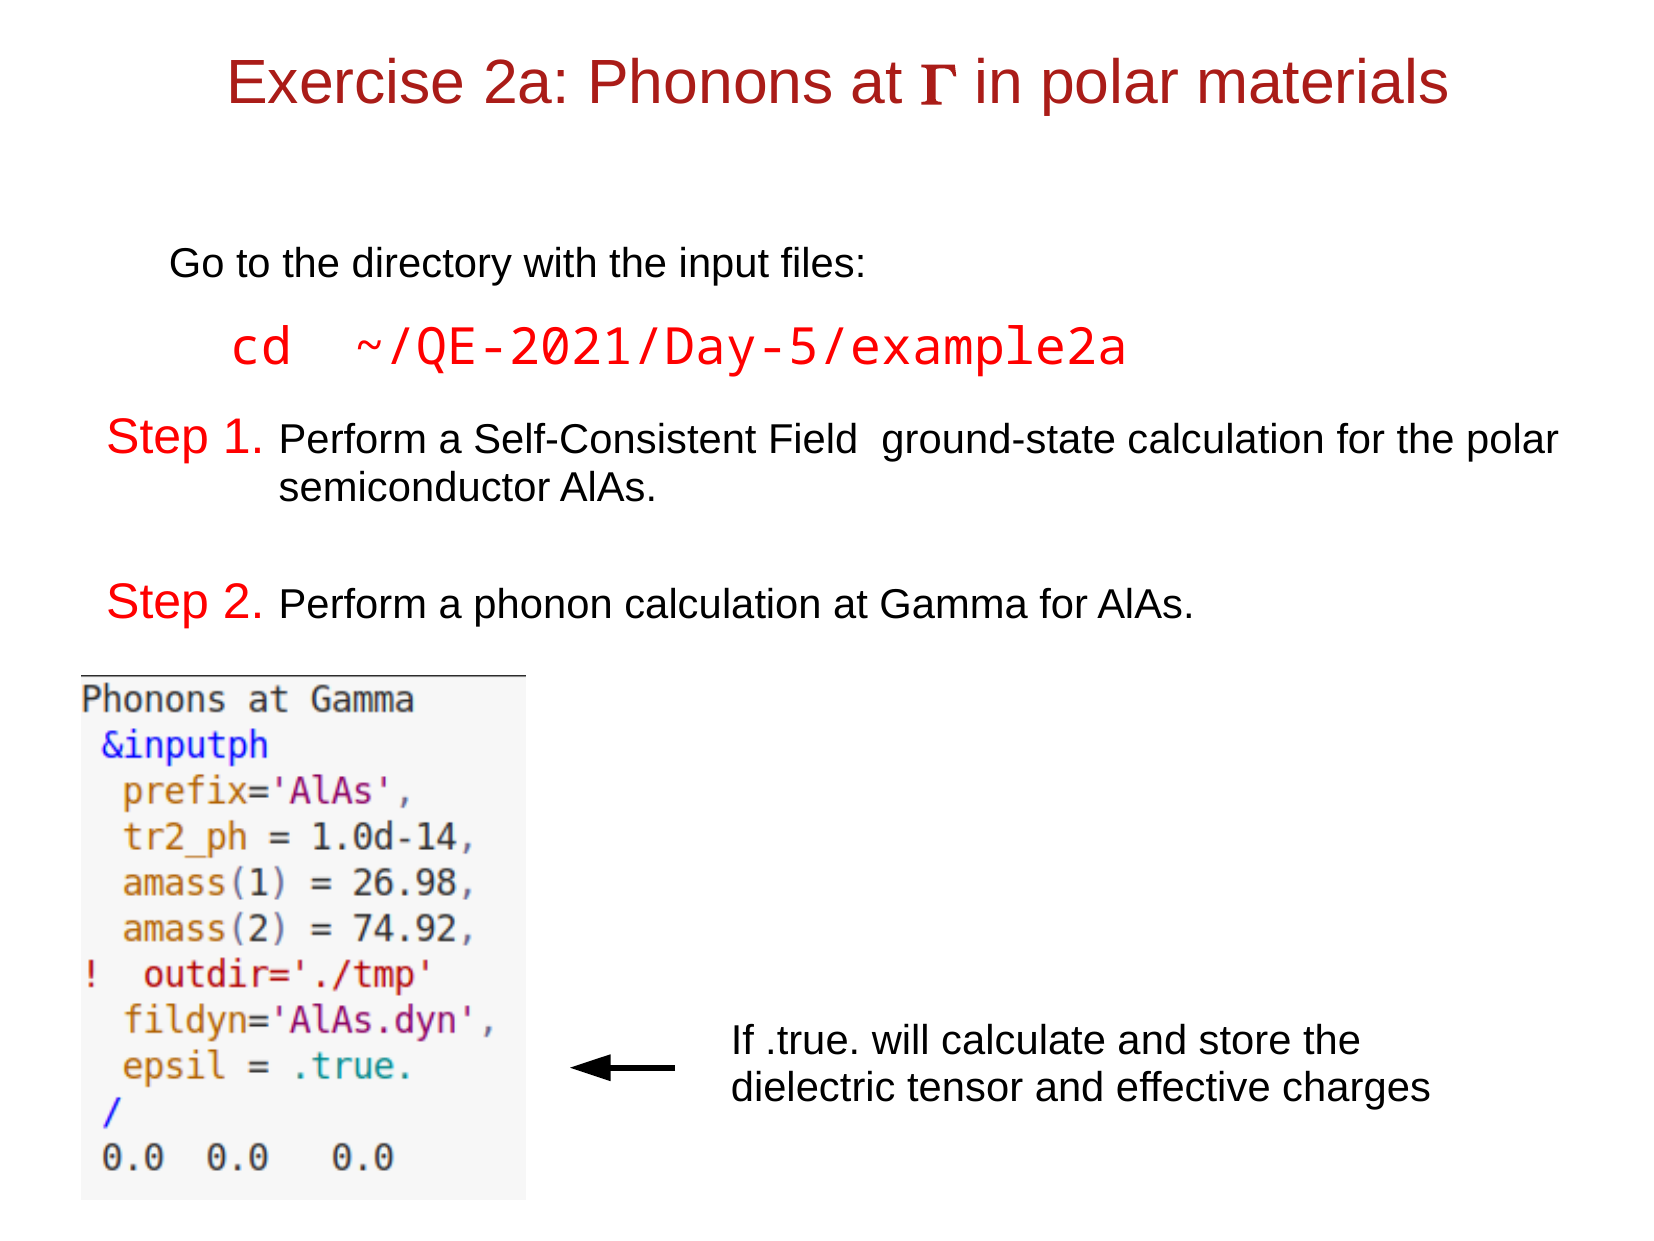

Exercise 2a: Phonons at Γ in polar materials
# Go to the directory with the input files:
 cd ~/QE-2021/Day-5/example2a
Step 1. Perform a Self-Consistent Field ground-state calculation for the polar semiconductor AlAs.
Step 2. Perform a phonon calculation at Gamma for AlAs.
If .true. will calculate and store the dielectric tensor and effective charges